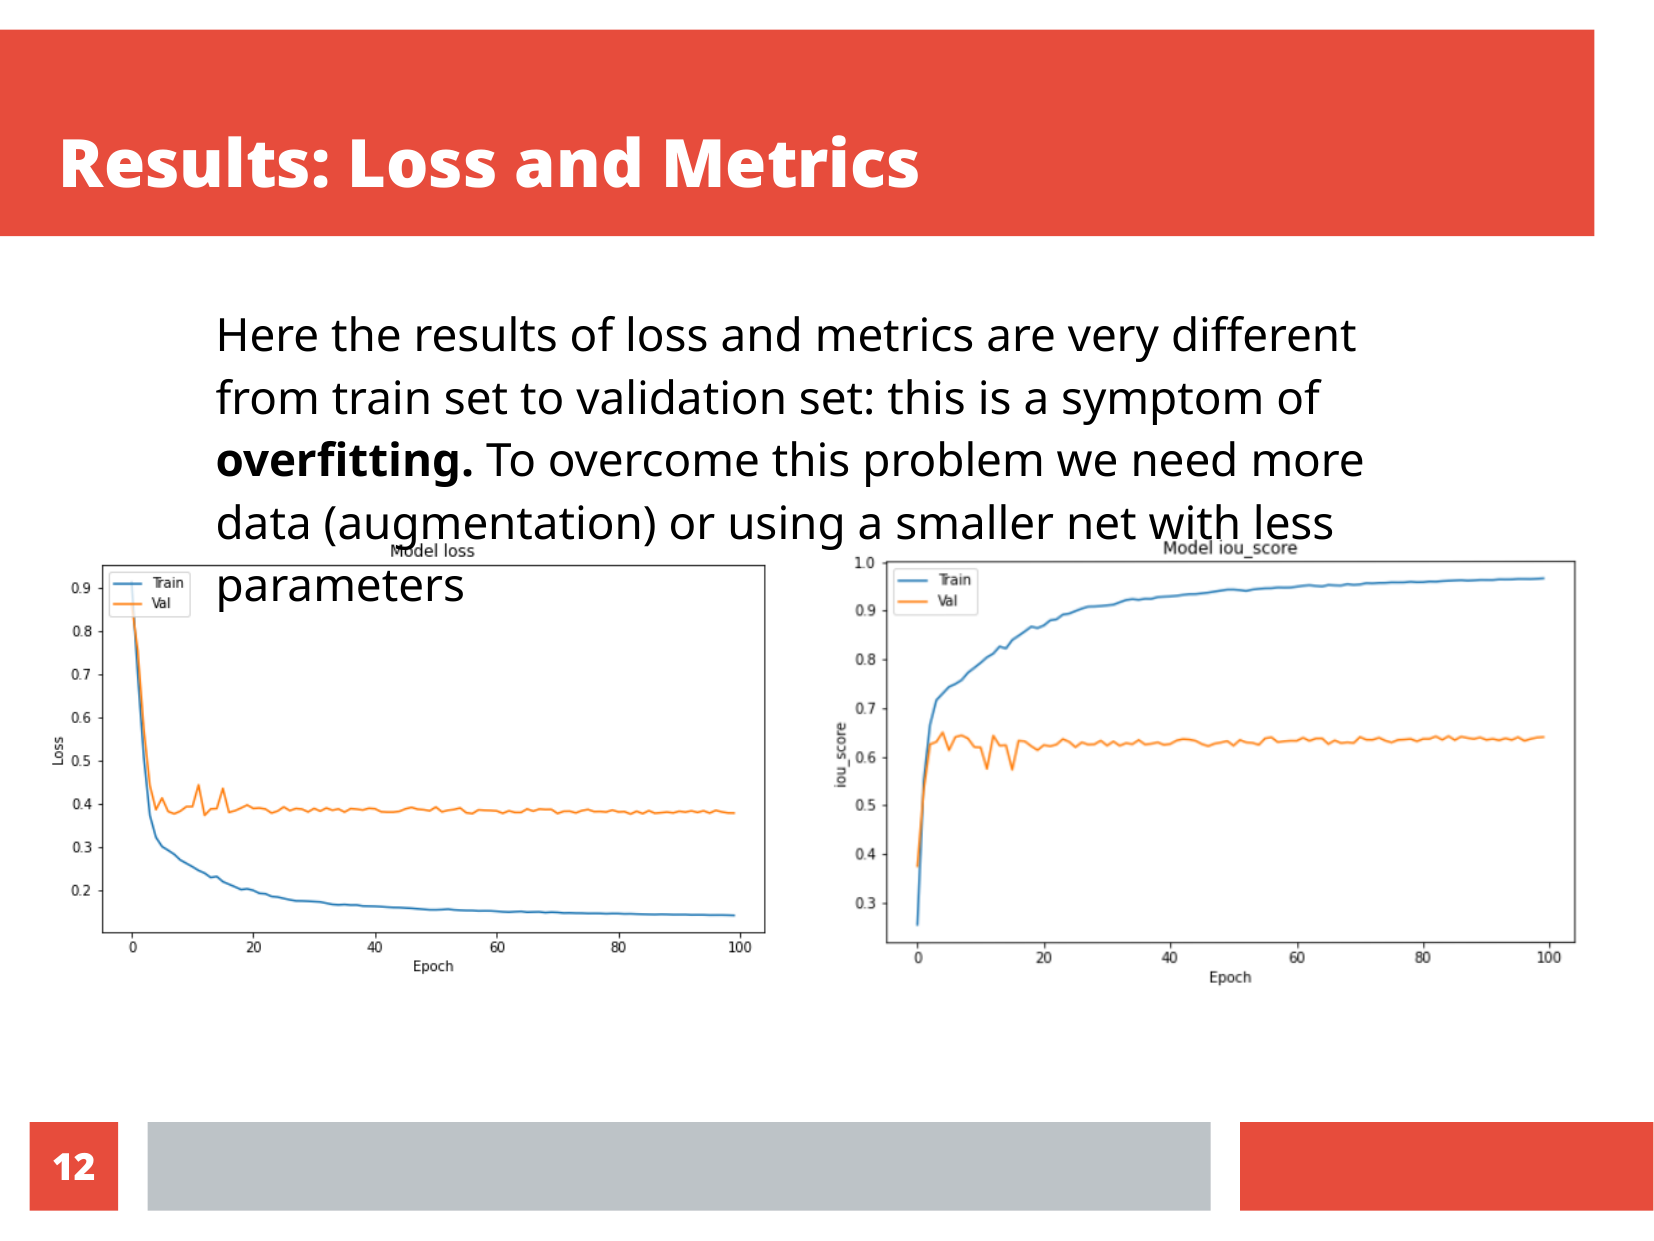

# Results: Loss and Metrics
Here the results of loss and metrics are very different from train set to validation set: this is a symptom of overfitting. To overcome this problem we need more data (augmentation) or using a smaller net with less parameters
12